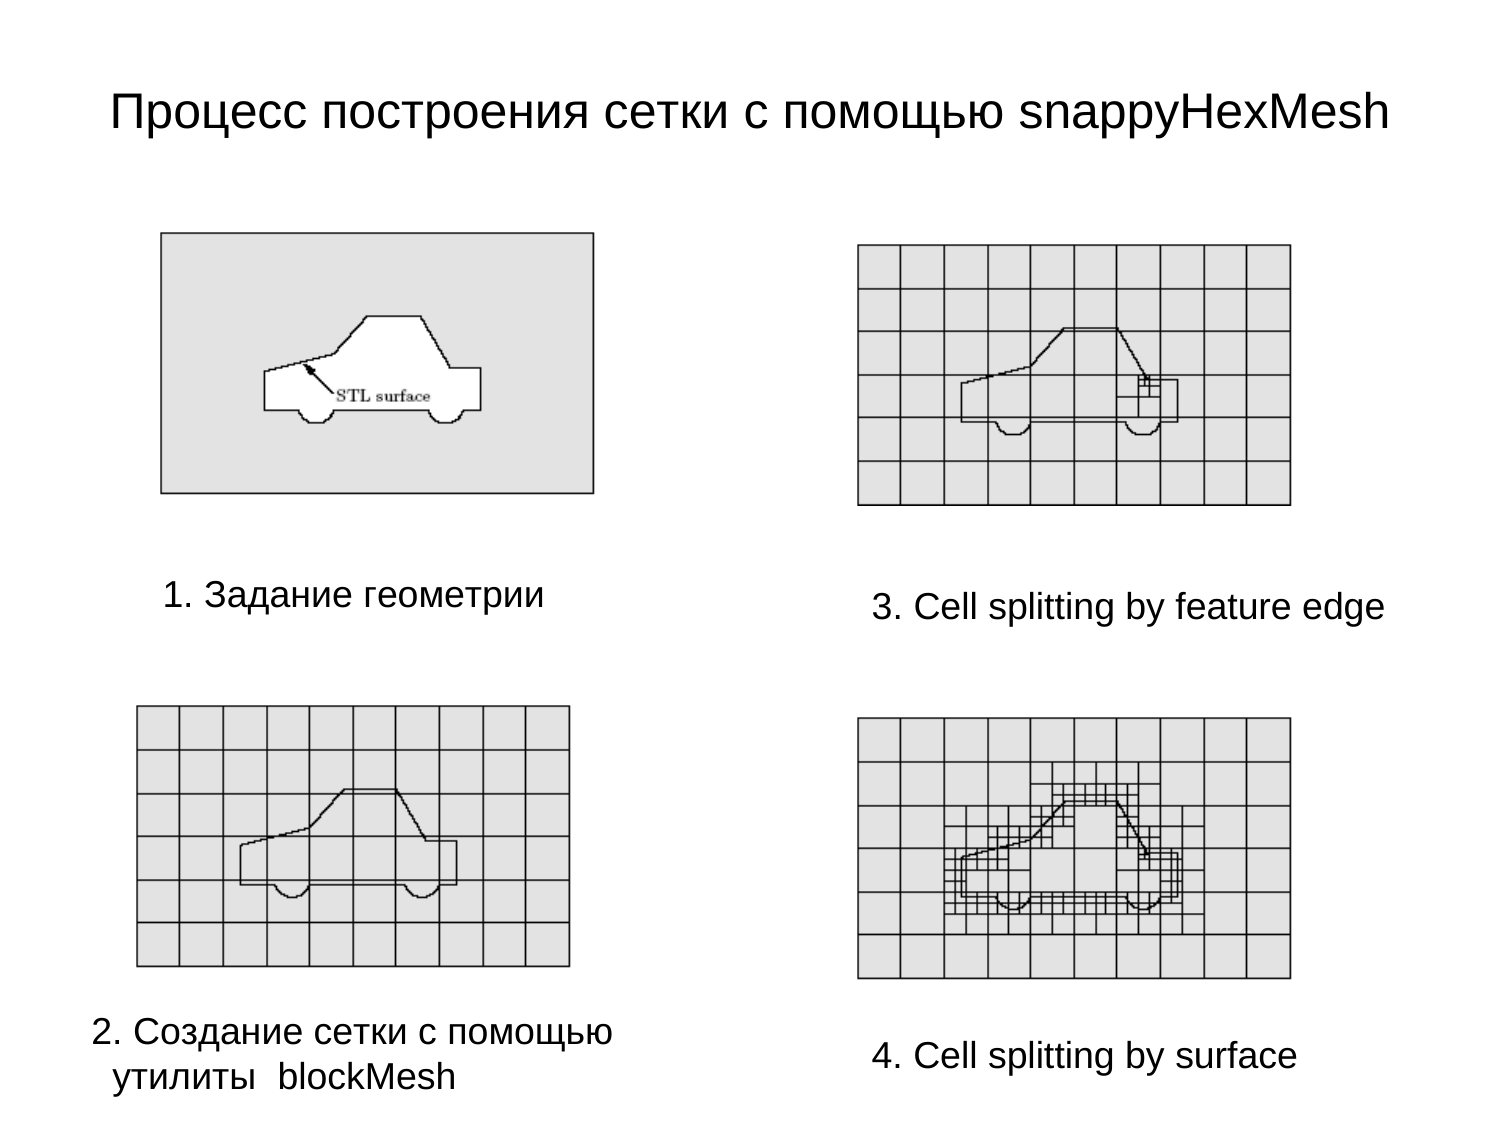

# Процесс построения сетки с помощью snappyHexMesh
1. Задание геометрии
3. Cell splitting by feature edge
2. Создание сетки с помощью утилиты blockMesh
4. Cell splitting by surface